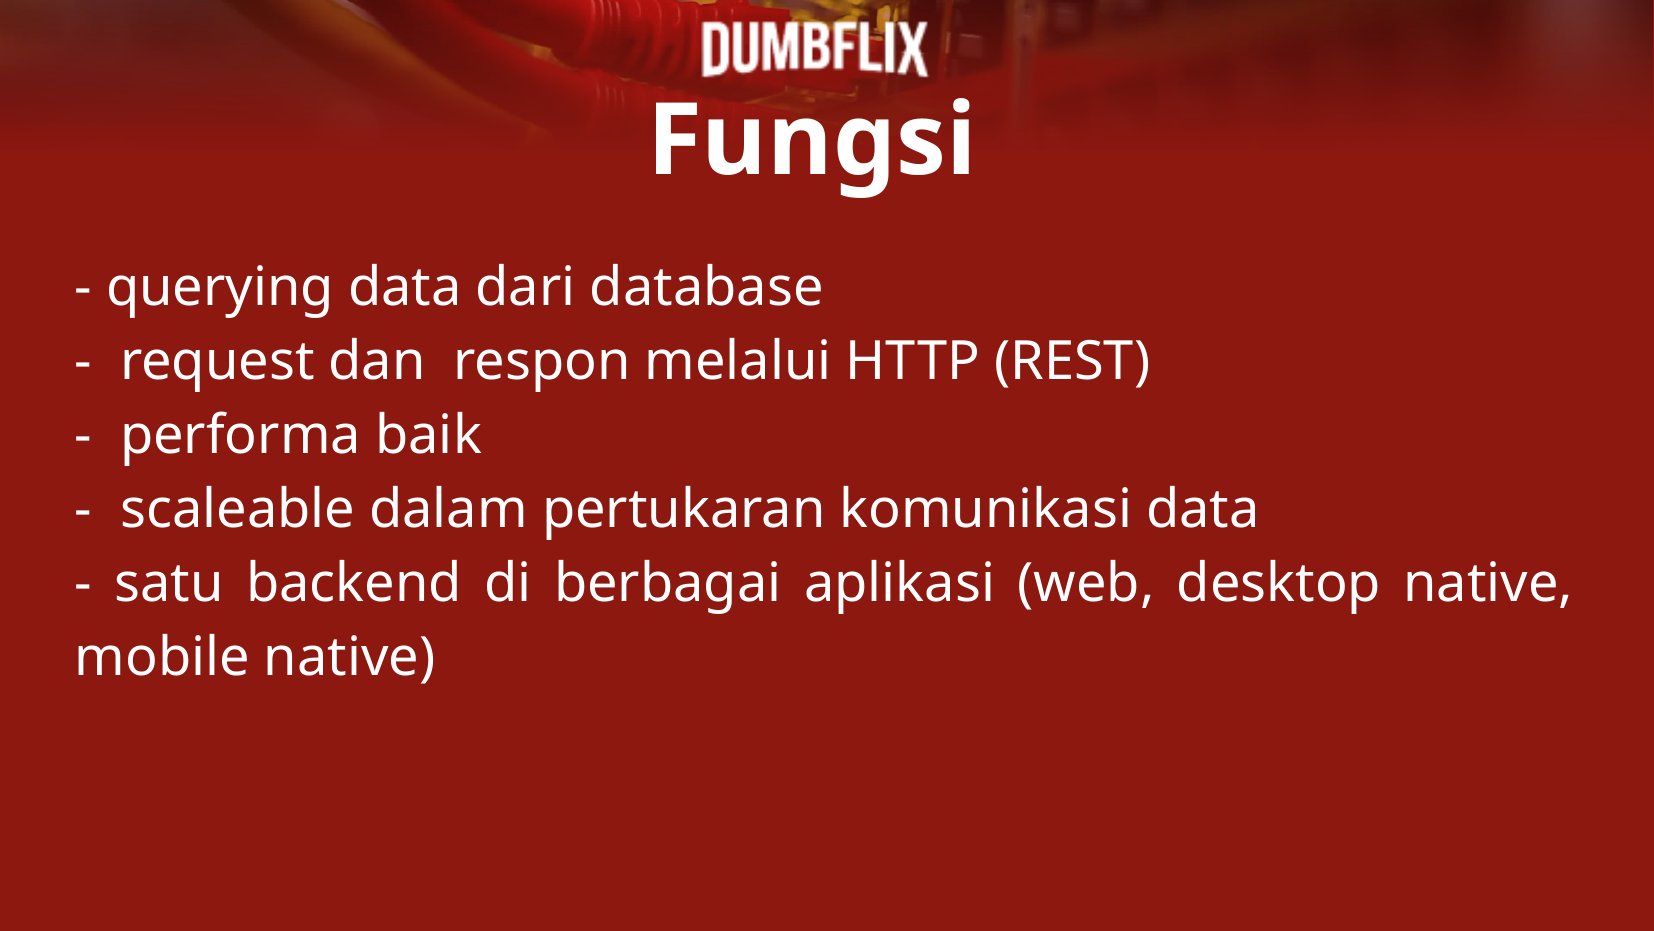

Fungsi
- querying data dari database
- request dan respon melalui HTTP (REST)
- performa baik
- scaleable dalam pertukaran komunikasi data
- satu backend di berbagai aplikasi (web, desktop native, mobile native)